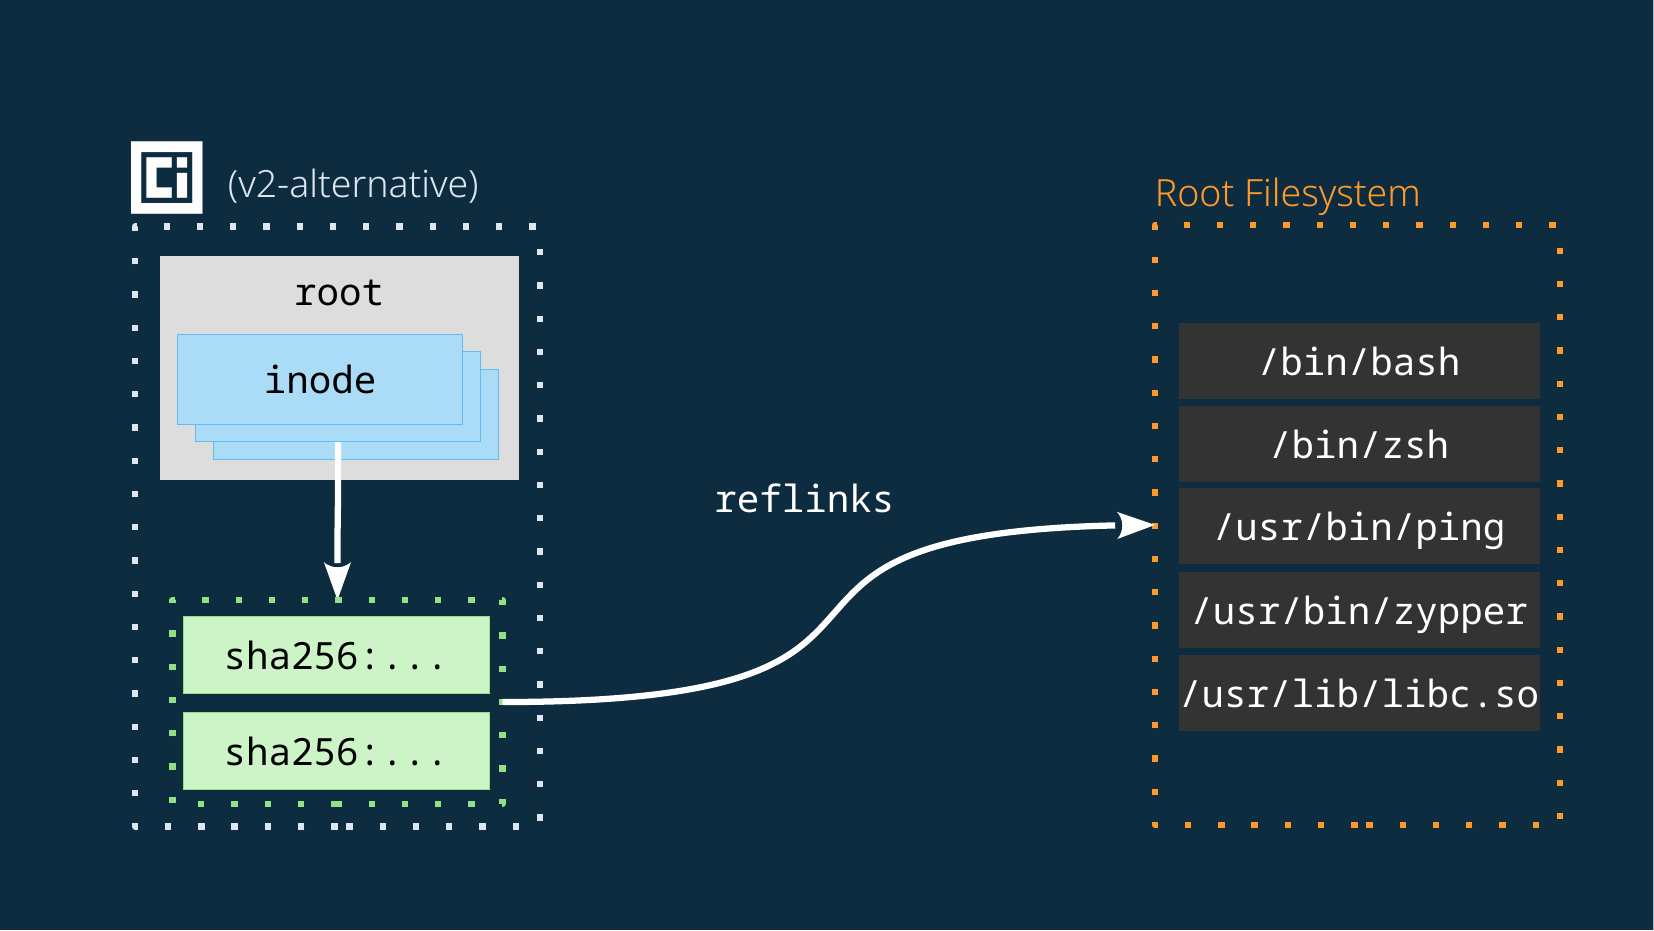

(v2-alternative)
Root Filesystem
root
/bin/bash
inode
inode
inode
/bin/zsh
reflinks
/usr/bin/ping
/usr/bin/zypper
sha256:...
/usr/lib/libc.so
sha256:...